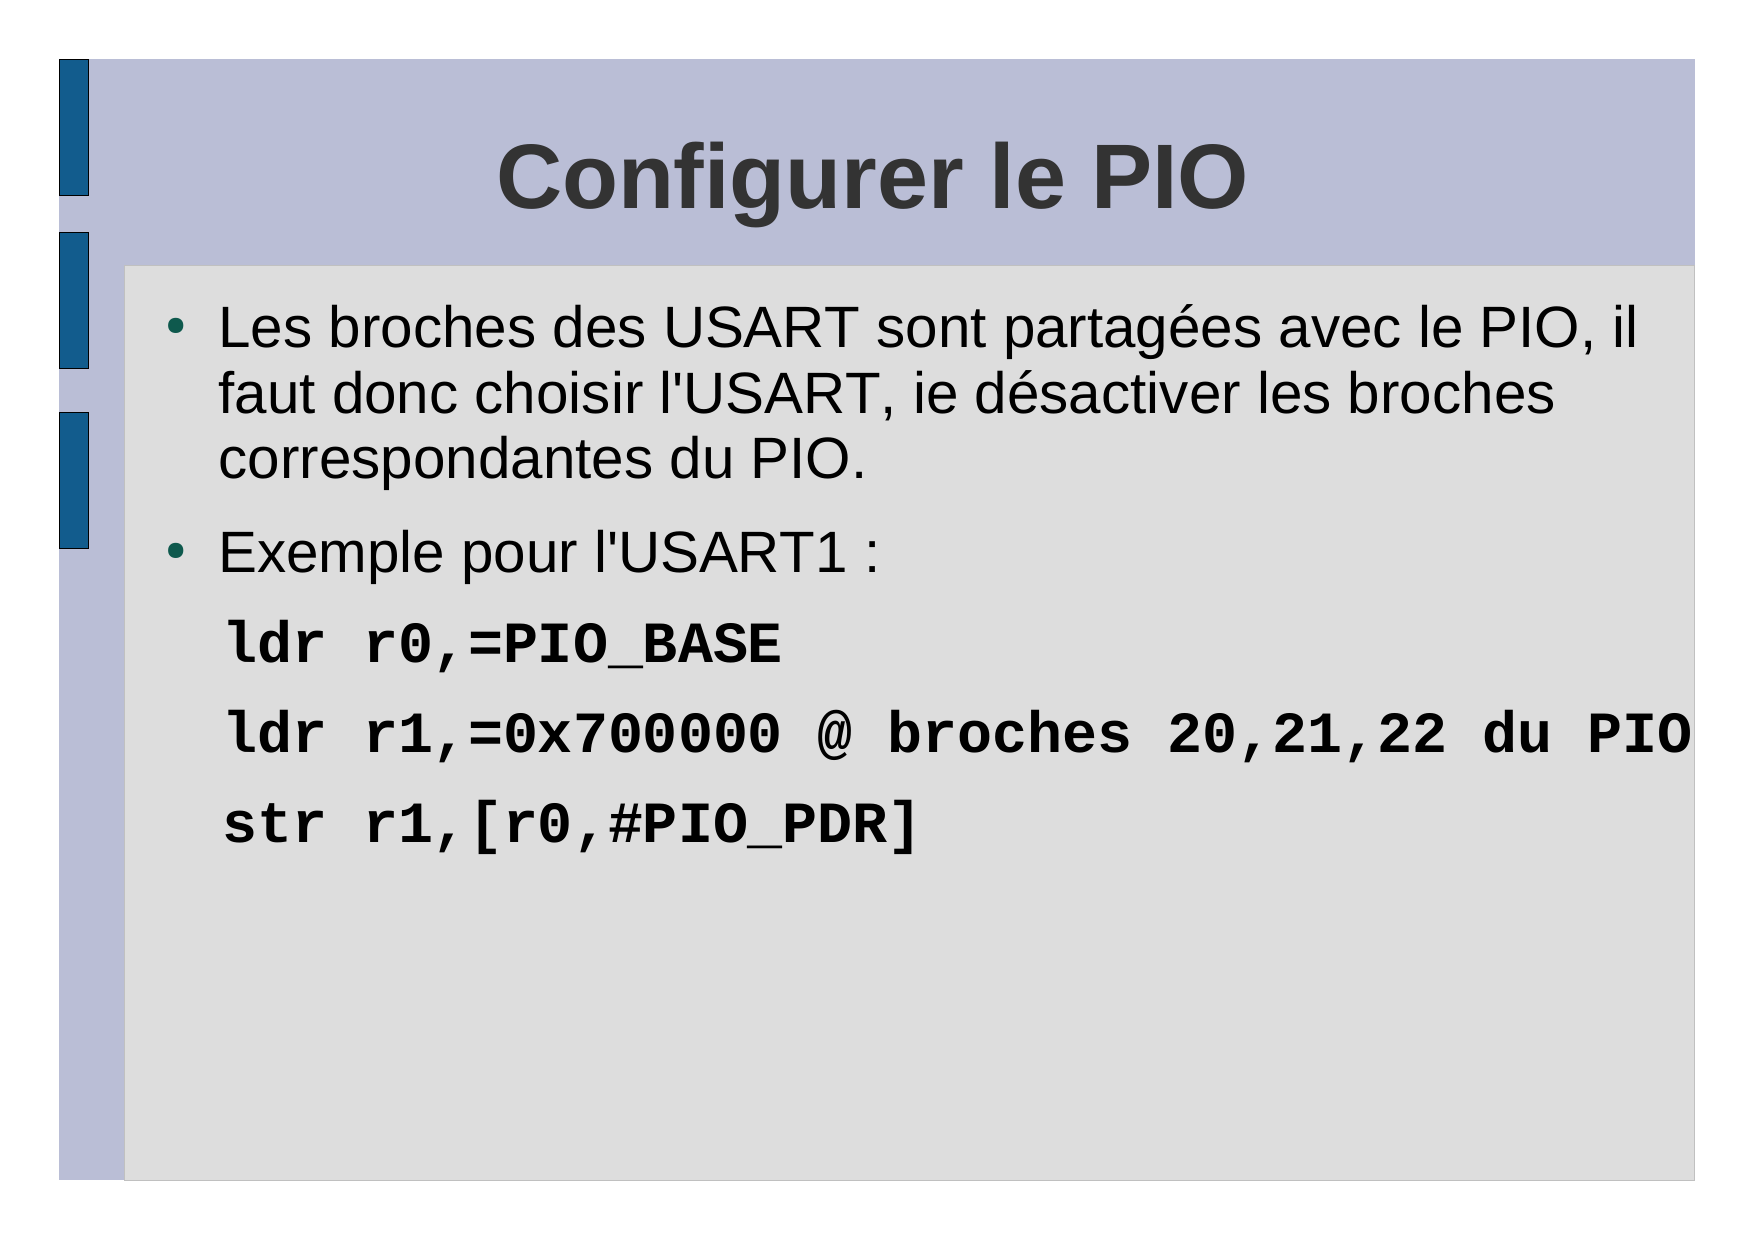

# Configurer le PIO
Les broches des USART sont partagées avec le PIO, il faut donc choisir l'USART, ie désactiver les broches correspondantes du PIO.
Exemple pour l'USART1 :
ldr	r0,=PIO_BASE
ldr	r1,=0x700000 @ broches 20,21,22 du PIO
str	r1,[r0,#PIO_PDR]